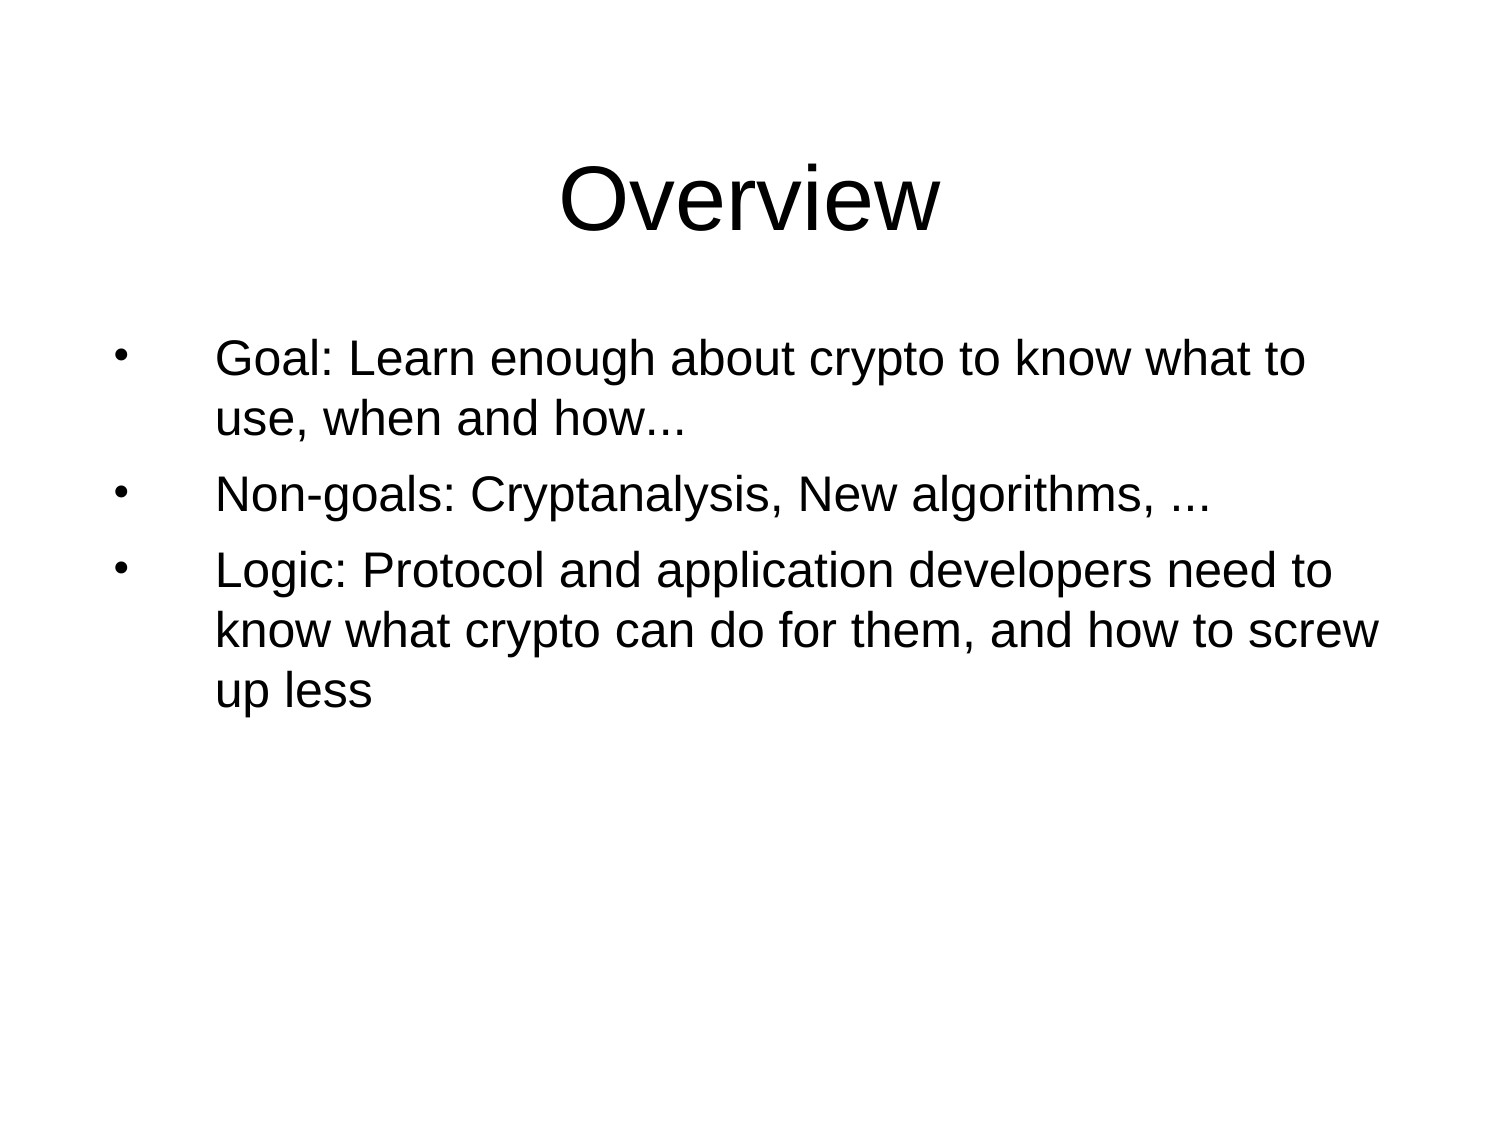

# Overview
Goal: Learn enough about crypto to know what to use, when and how...
Non-goals: Cryptanalysis, New algorithms, ...
Logic: Protocol and application developers need to know what crypto can do for them, and how to screw up less